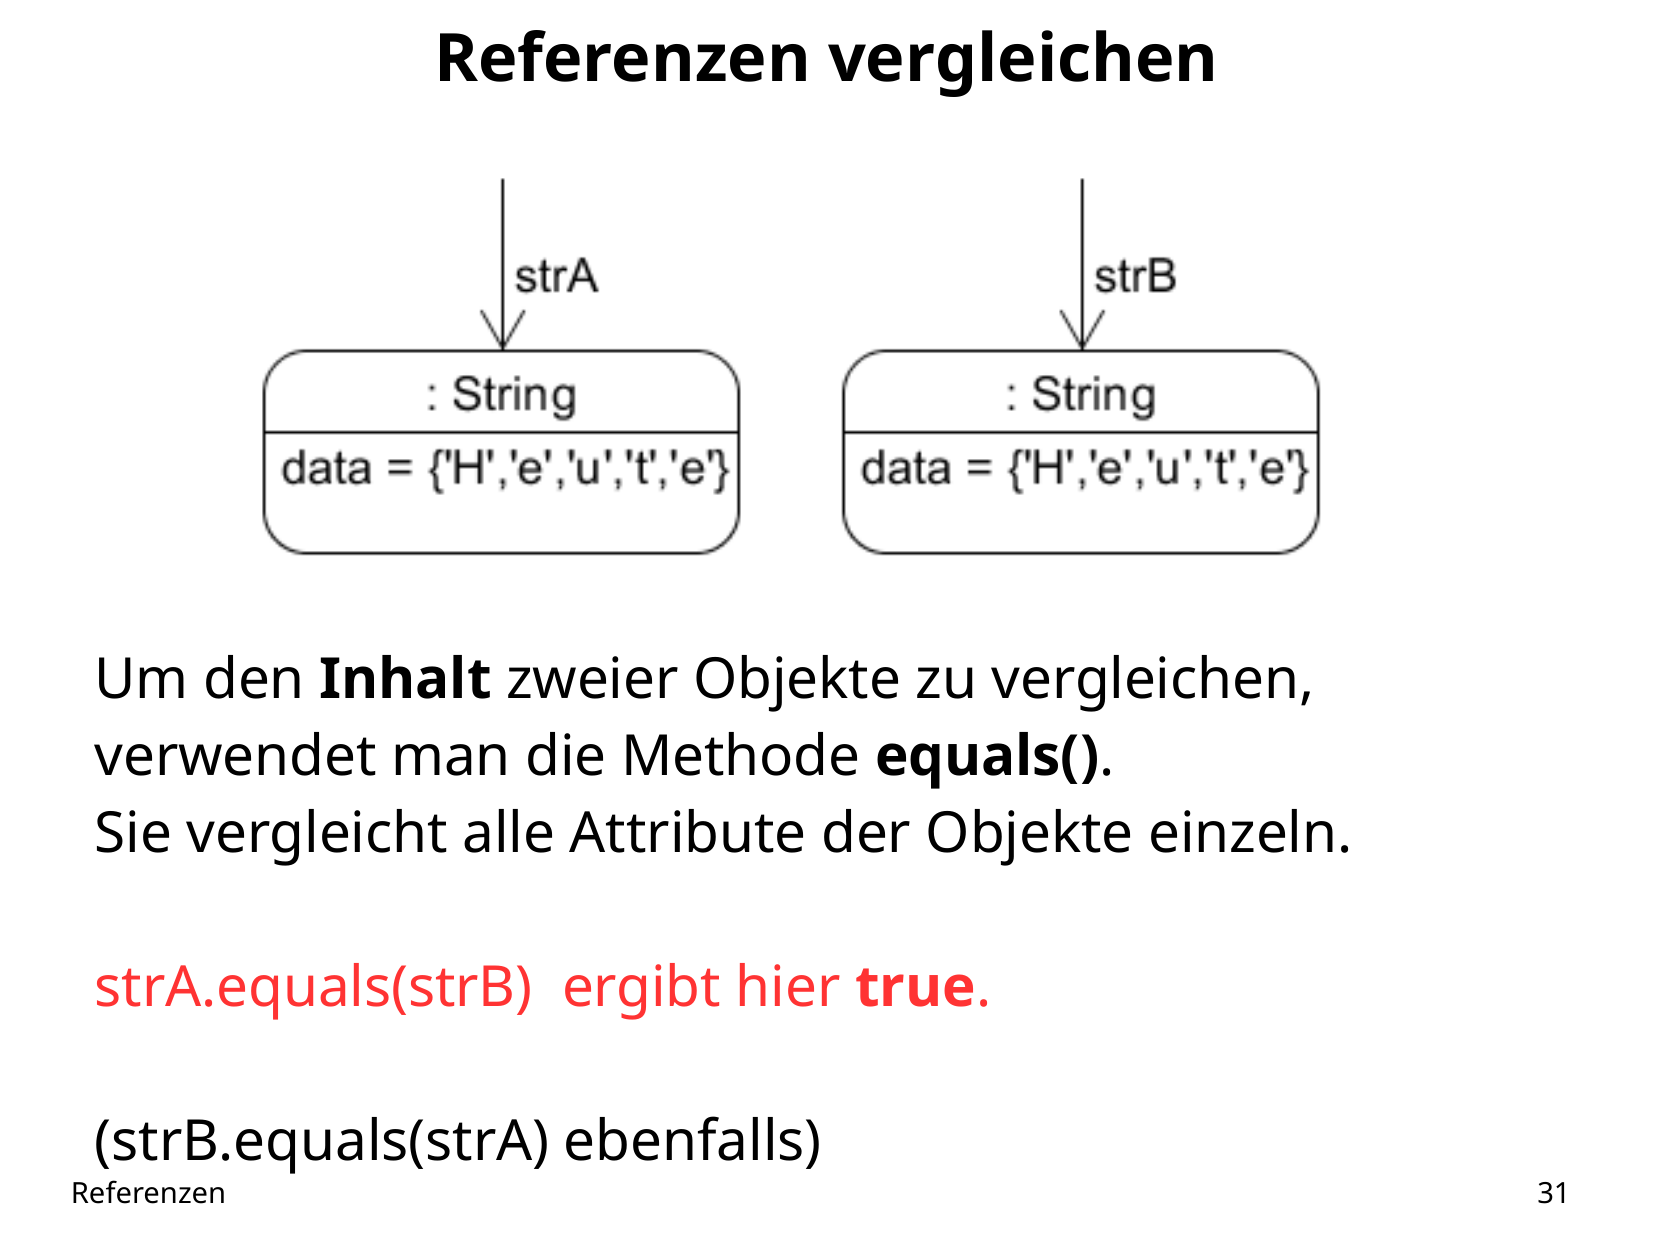

# Referenzen vergleichen
Um den Inhalt zweier Objekte zu vergleichen,
verwendet man die Methode equals().
Sie vergleicht alle Attribute der Objekte einzeln.
strA.equals(strB) ergibt hier true.
(strB.equals(strA) ebenfalls)
Referenzen
31